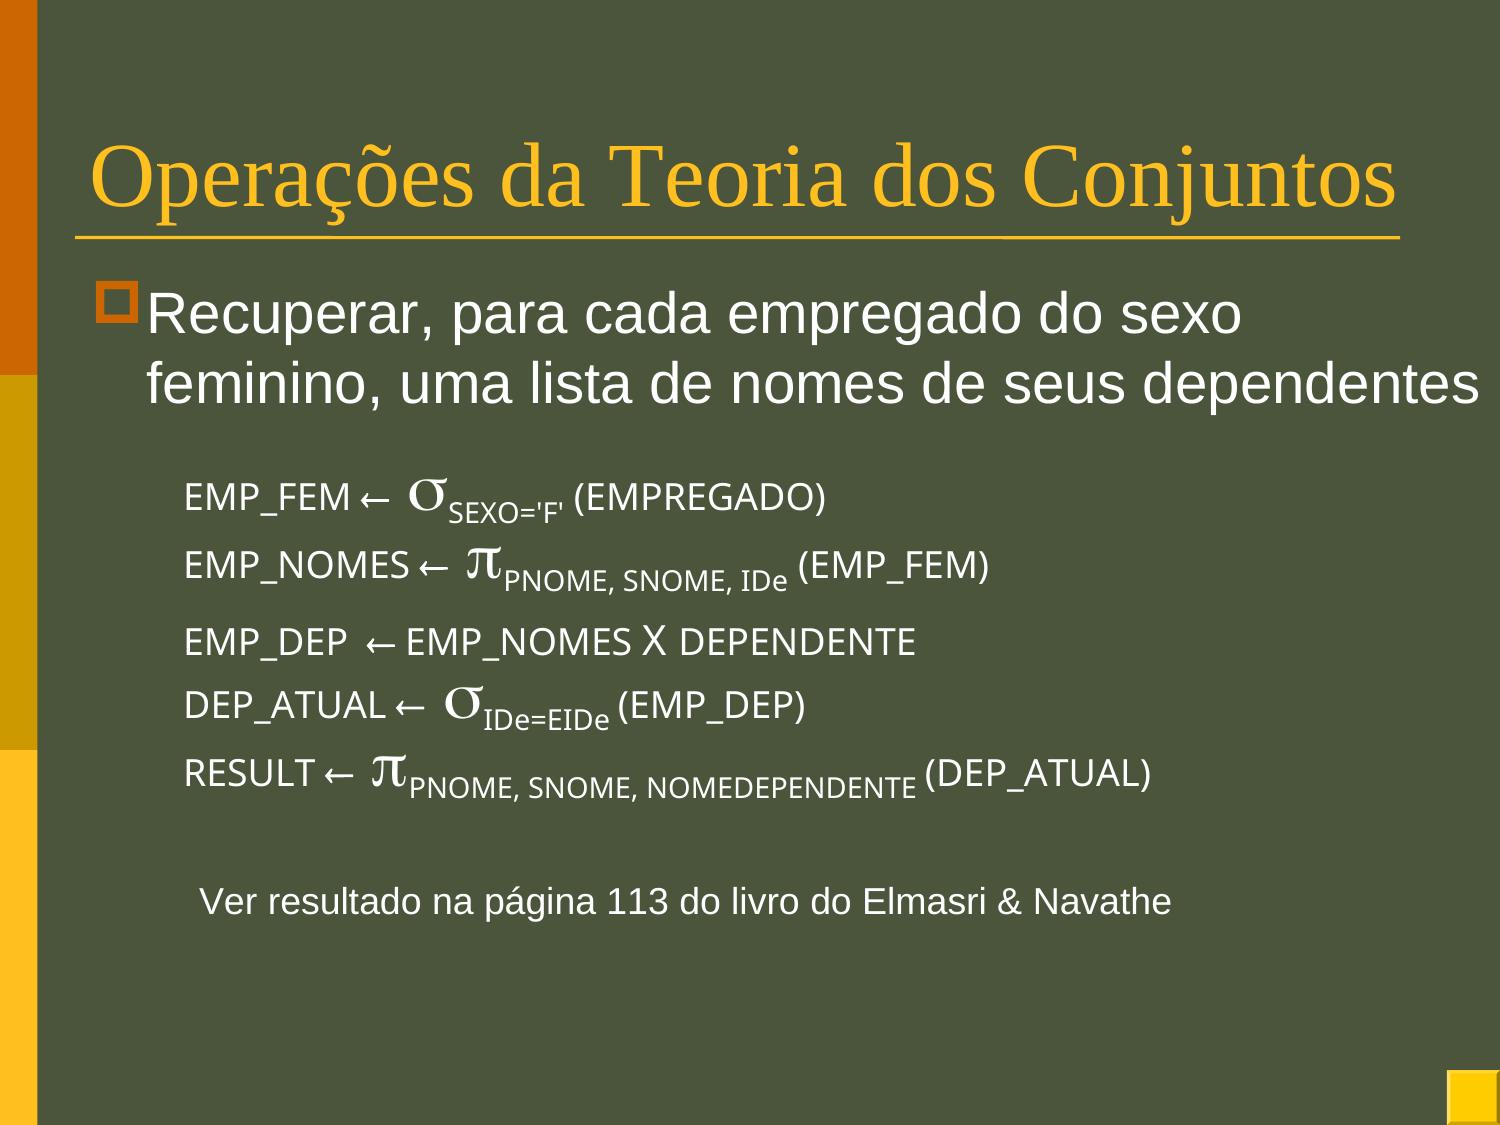

# Operações da Teoria dos Conjuntos
Recuperar, para cada empregado do sexo feminino, uma lista de nomes de seus dependentes
EMP_FEM SEXO='F' (EMPREGADO)‏
EMP_NOMES PNOME, SNOME, IDe (EMP_FEM)‏
EMP_DEP EMP_NOMES X DEPENDENTE
DEP_ATUAL IDe=EIDe (EMP_DEP)‏
RESULT PNOME, SNOME, NOMEDEPENDENTE (DEP_ATUAL)‏
Ver resultado na página 113 do livro do Elmasri & Navathe